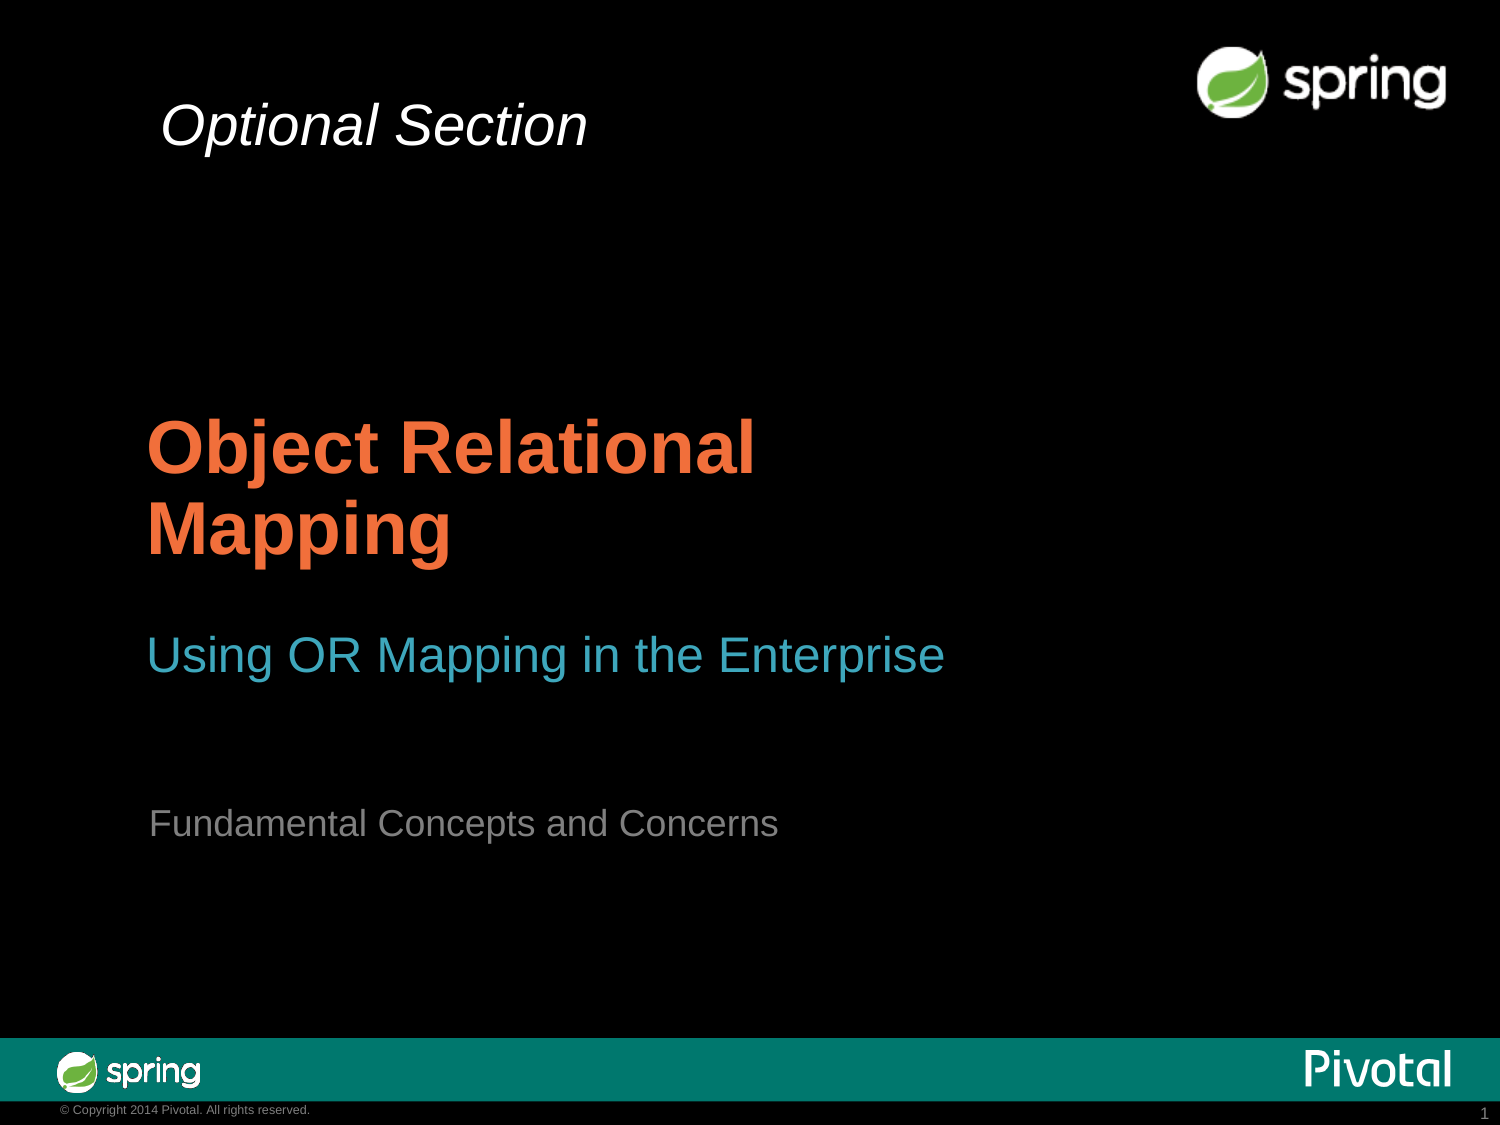

Optional Section
# Object Relational Mapping
Using OR Mapping in the Enterprise
Fundamental Concepts and Concerns